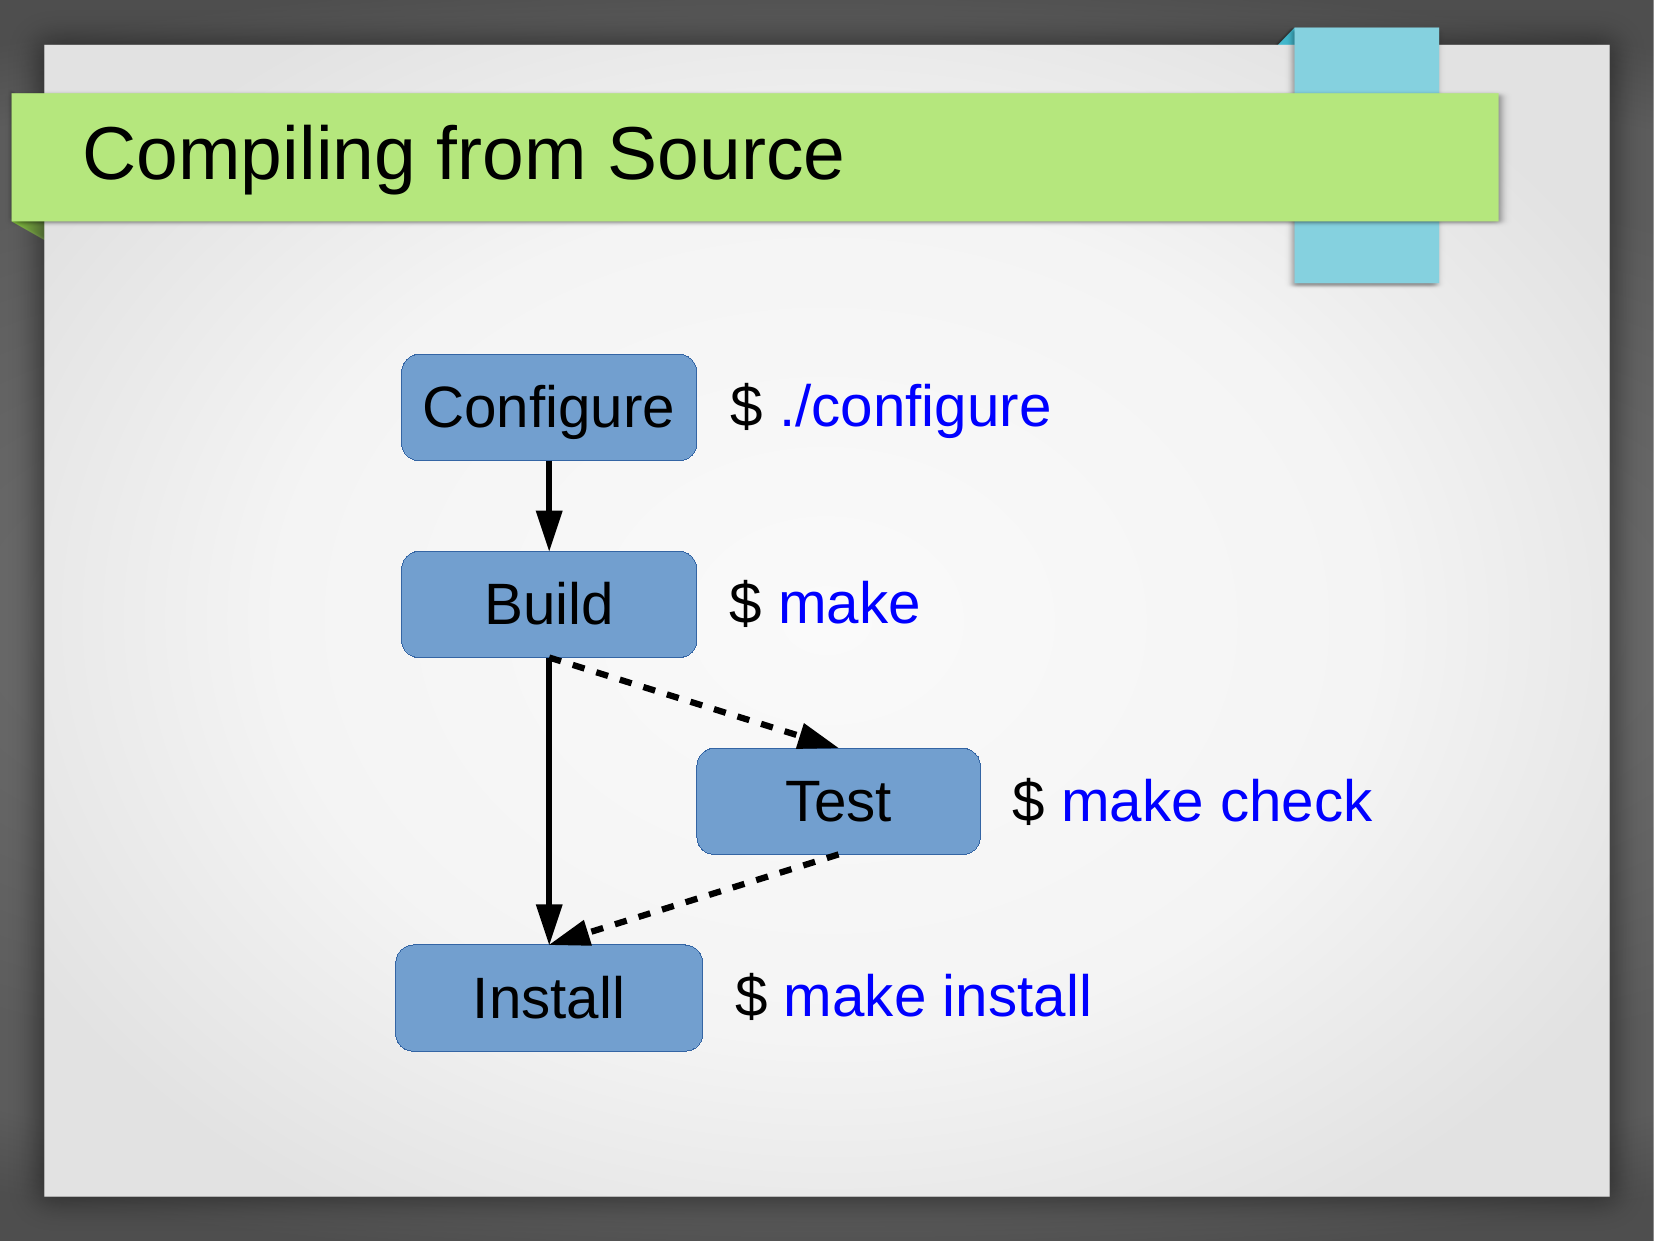

# Compiling from Source
Configure
$ ./configure
Build
$ make
Test
$ make check
Install
$ make install